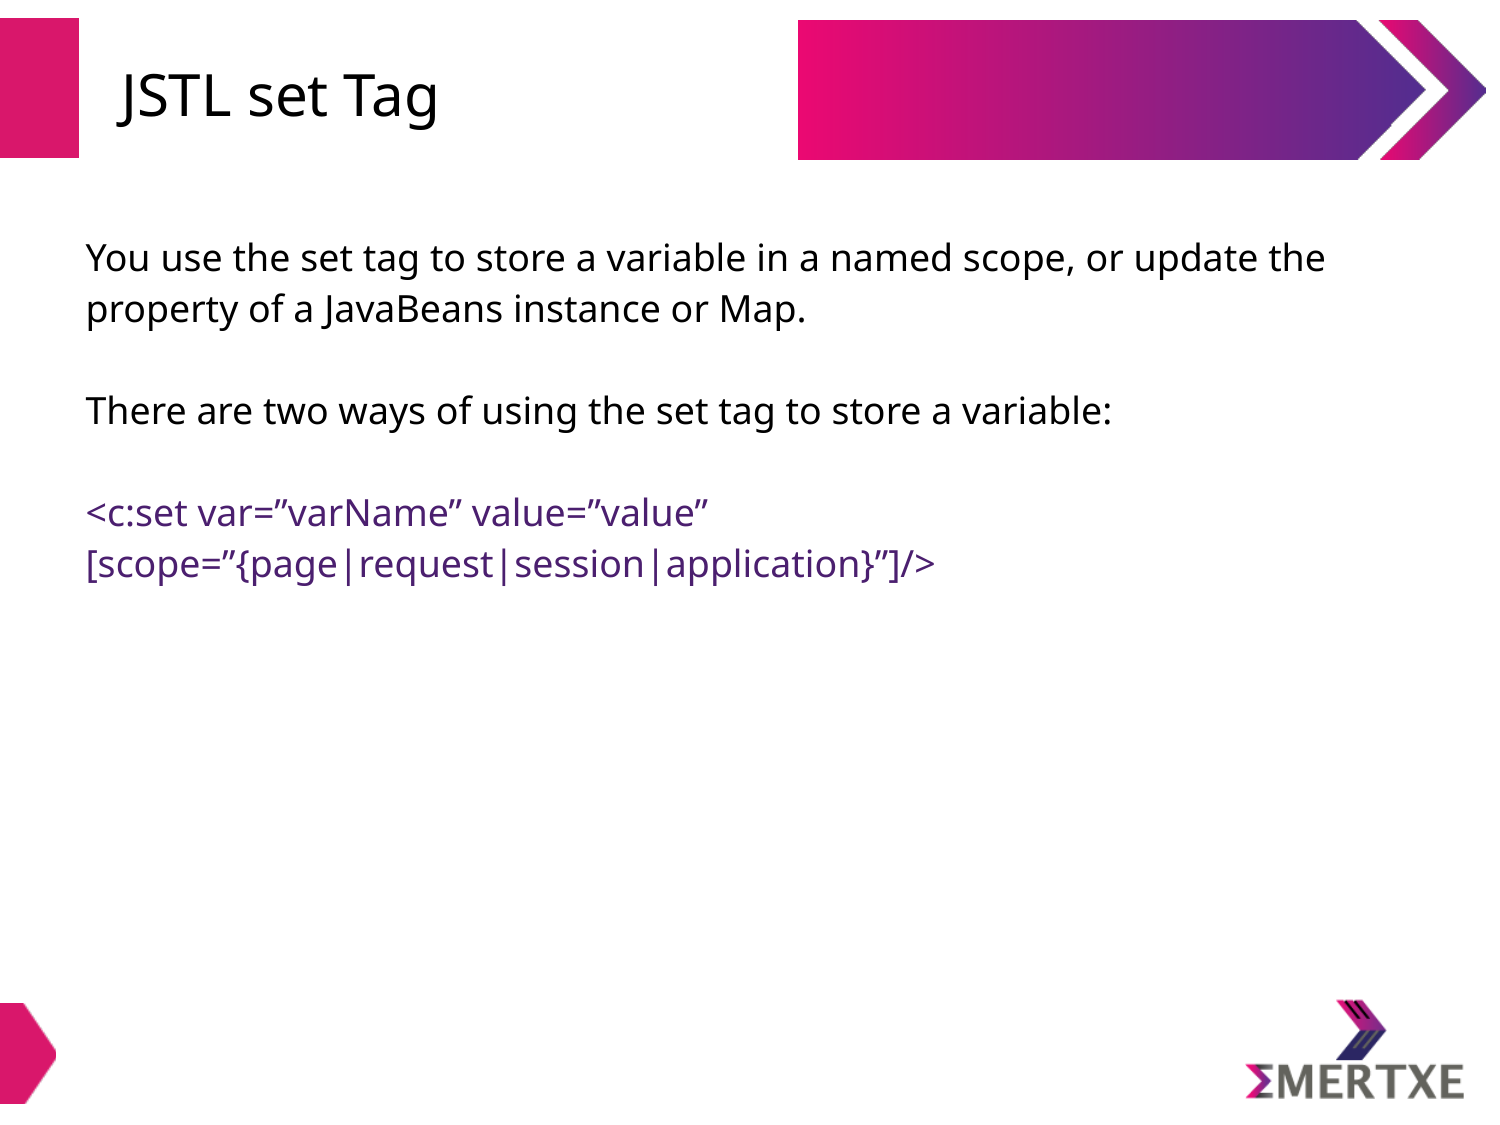

JSTL set Tag
You use the set tag to store a variable in a named scope, or update the property of a JavaBeans instance or Map.
There are two ways of using the set tag to store a variable:
<c:set var=”varName” value=”value”
[scope=”{page|request|session|application}”]/>